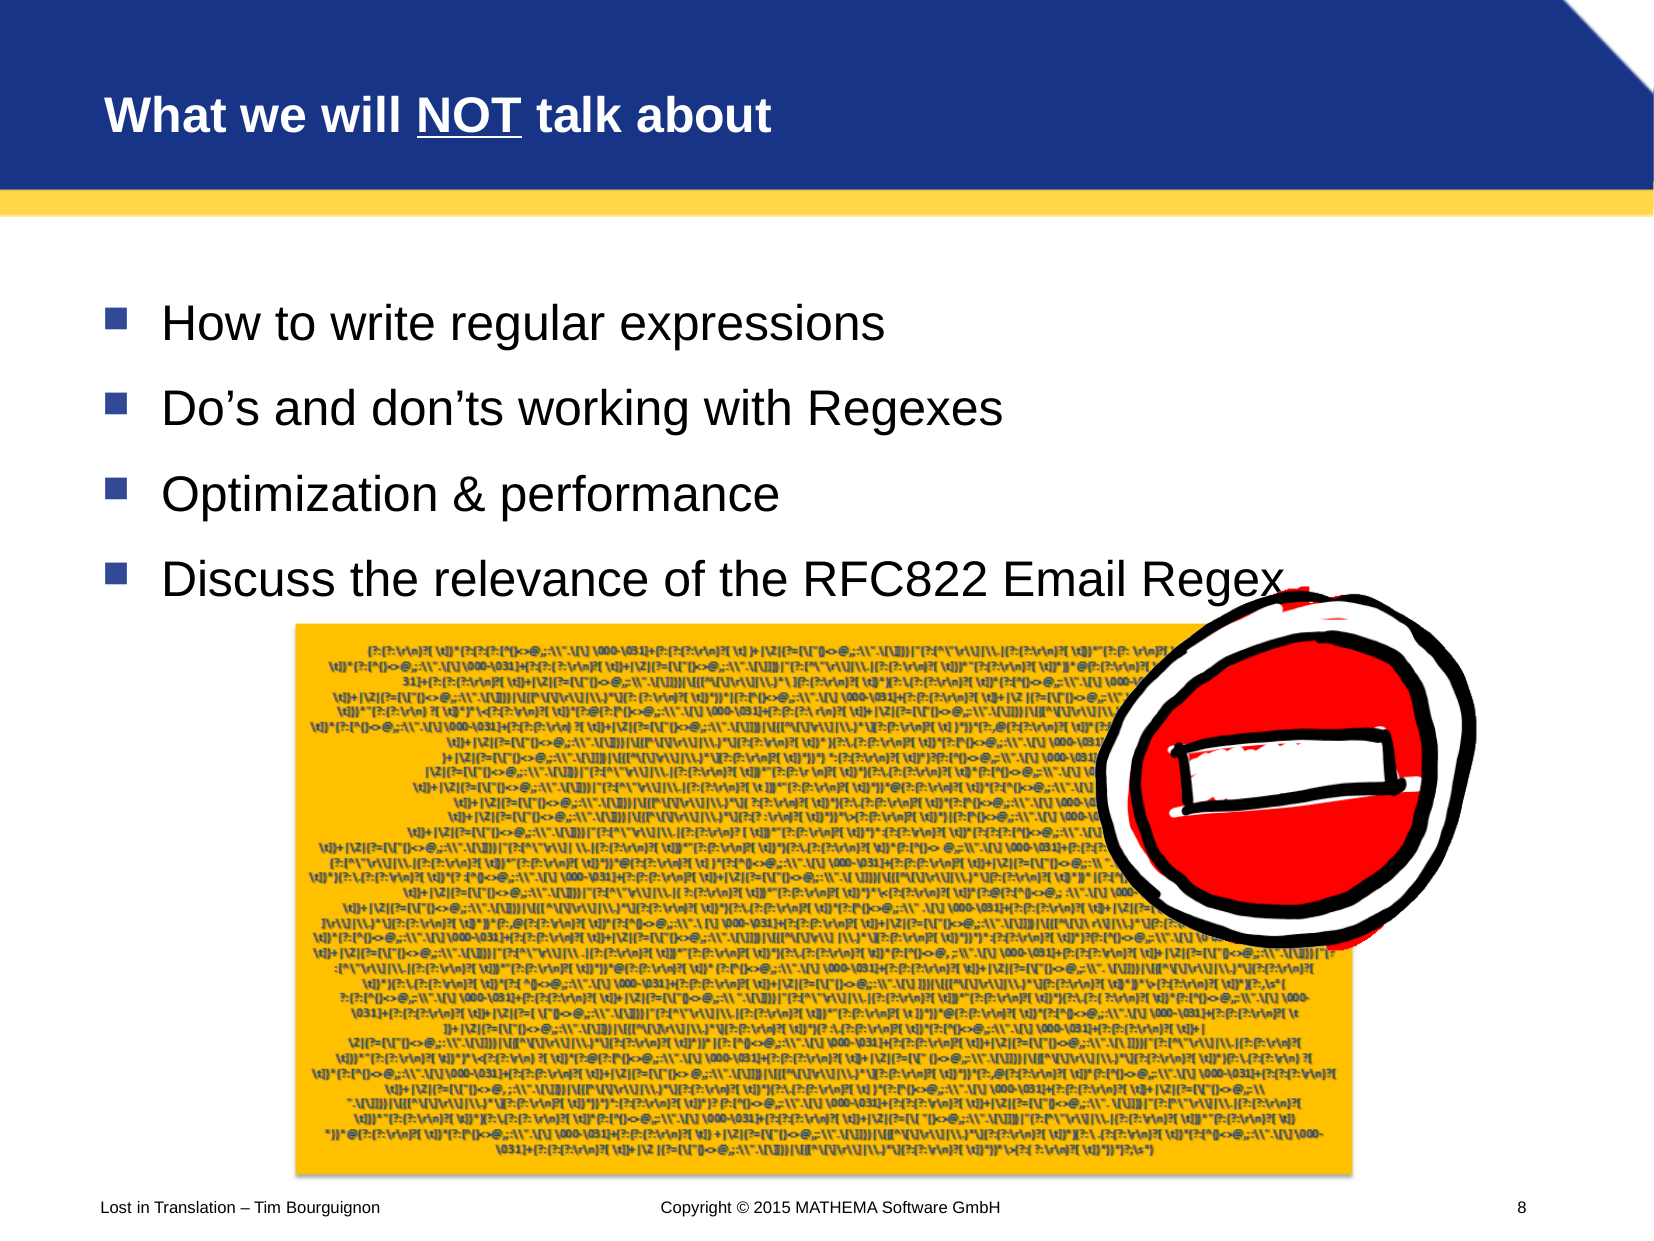

# What we will NOT talk about
How to write regular expressions
Do’s and don’ts working with Regexes
Optimization & performance
Discuss the relevance of the RFC822 Email Regex